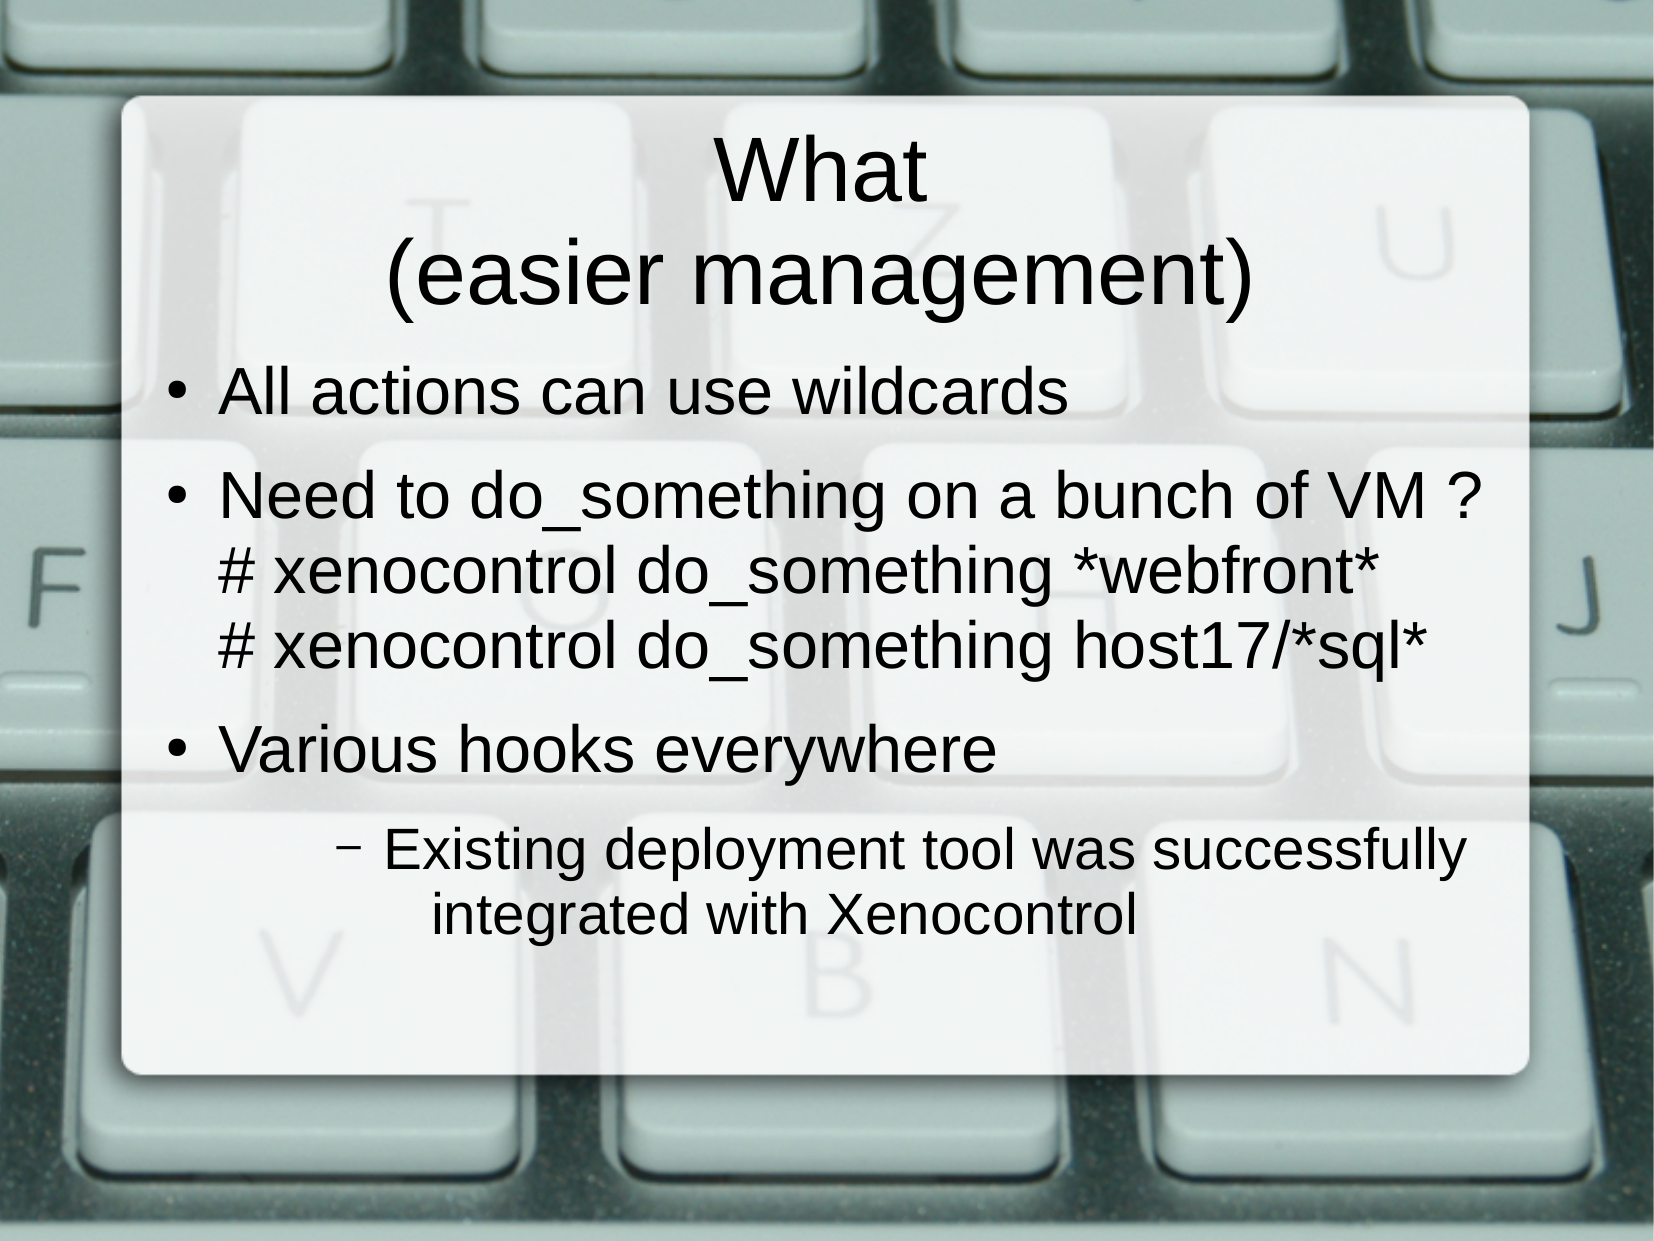

# What (easier management)
All actions can use wildcards
Need to do_something on a bunch of VM ?
# xenocontrol do_something *webfront*
# xenocontrol do_something host17/*sql*
Various hooks everywhere
Existing deployment tool was successfully integrated with Xenocontrol